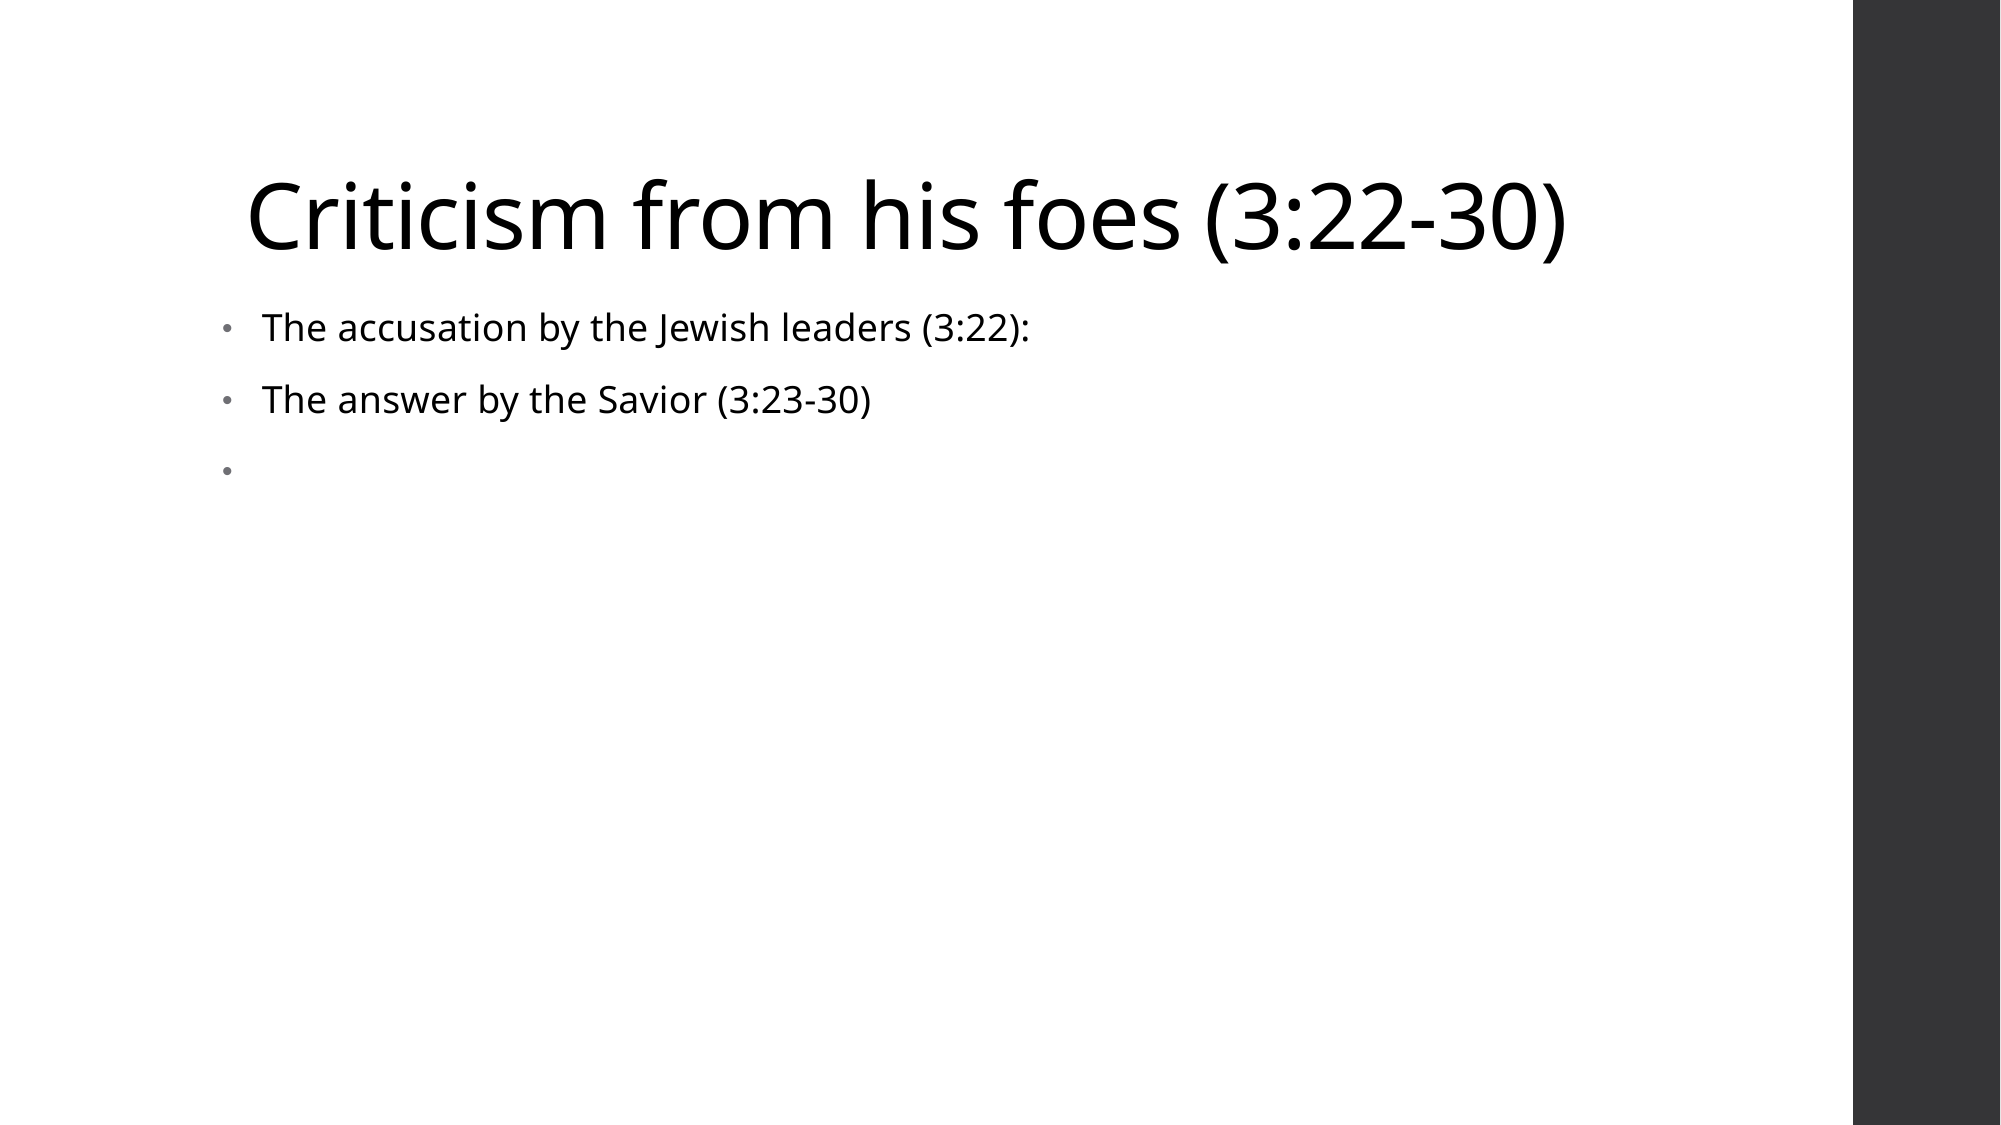

# Criticism from his foes (3:22-30)
 The accusation by the Jewish leaders (3:22):
 The answer by the Savior (3:23-30)